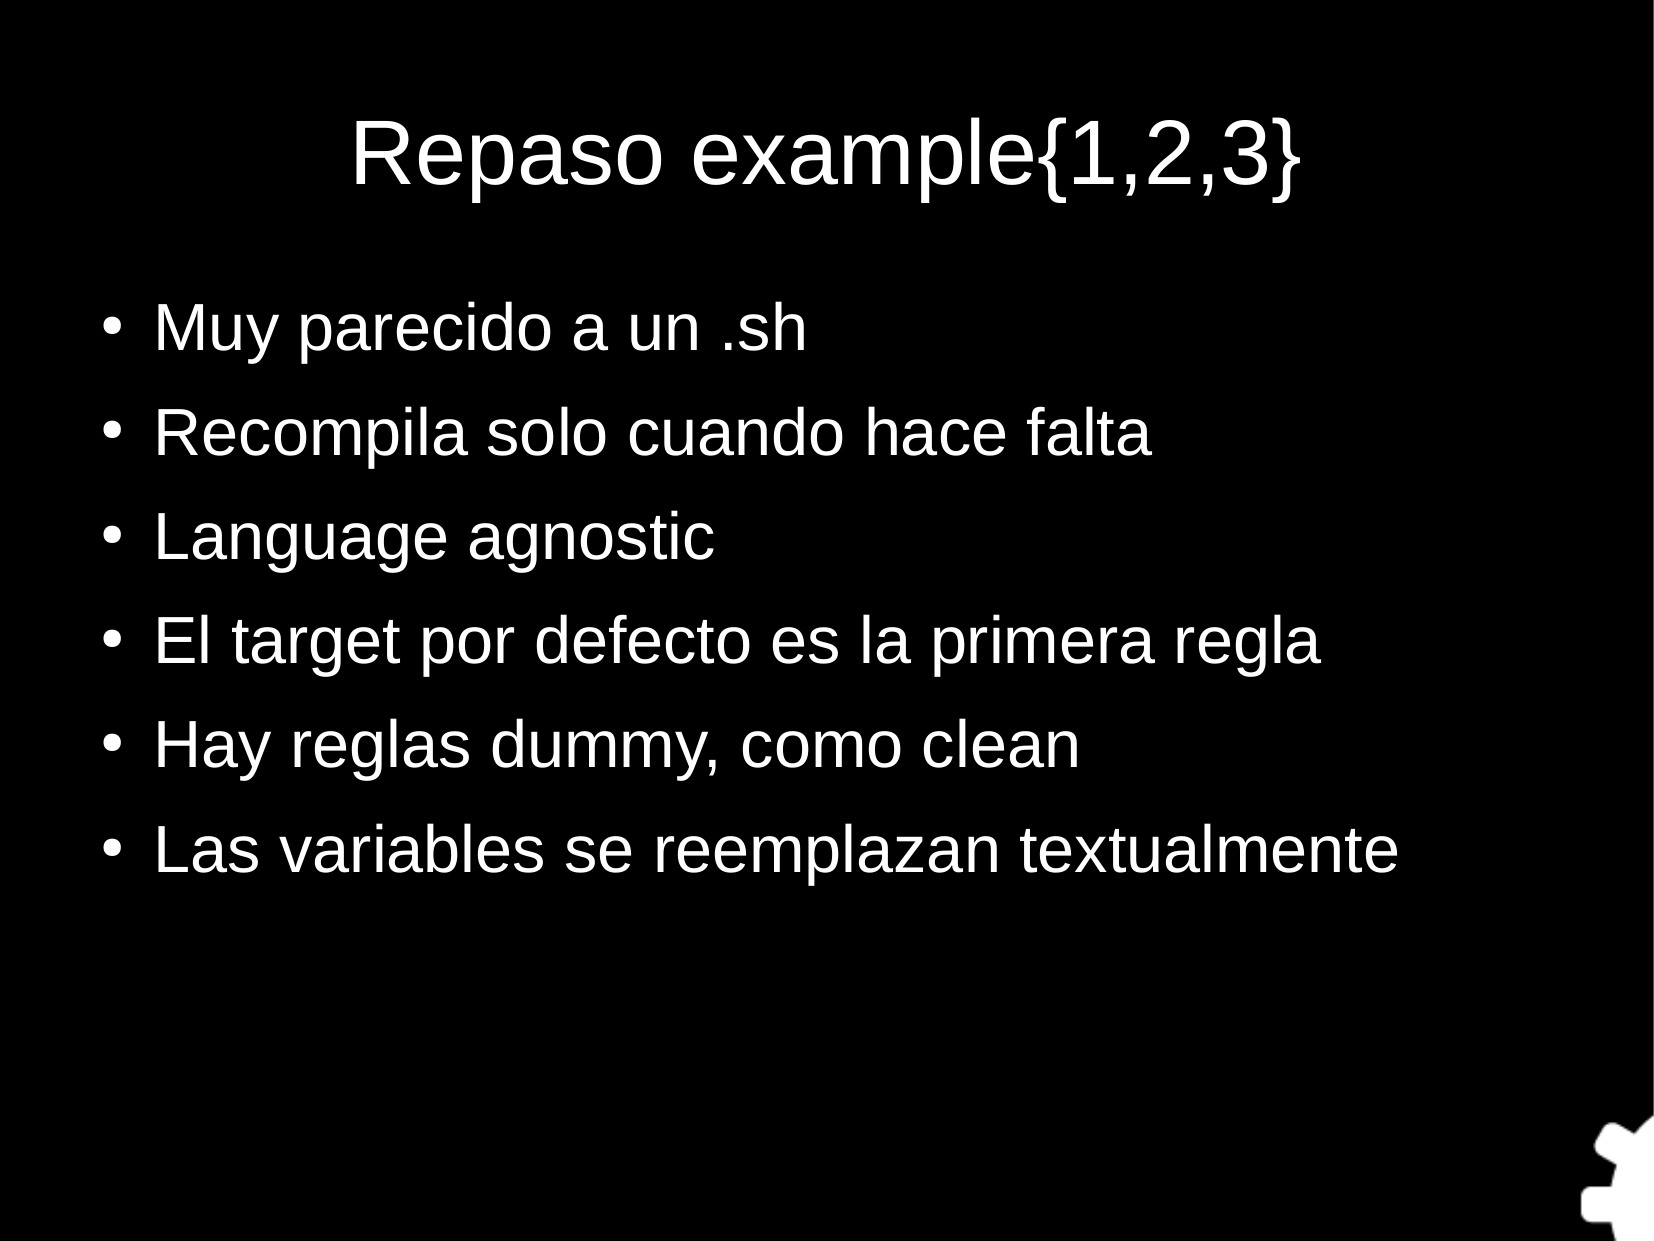

# Repaso example{1,2,3}
Muy parecido a un .sh
Recompila solo cuando hace falta
Language agnostic
El target por defecto es la primera regla
Hay reglas dummy, como clean
Las variables se reemplazan textualmente